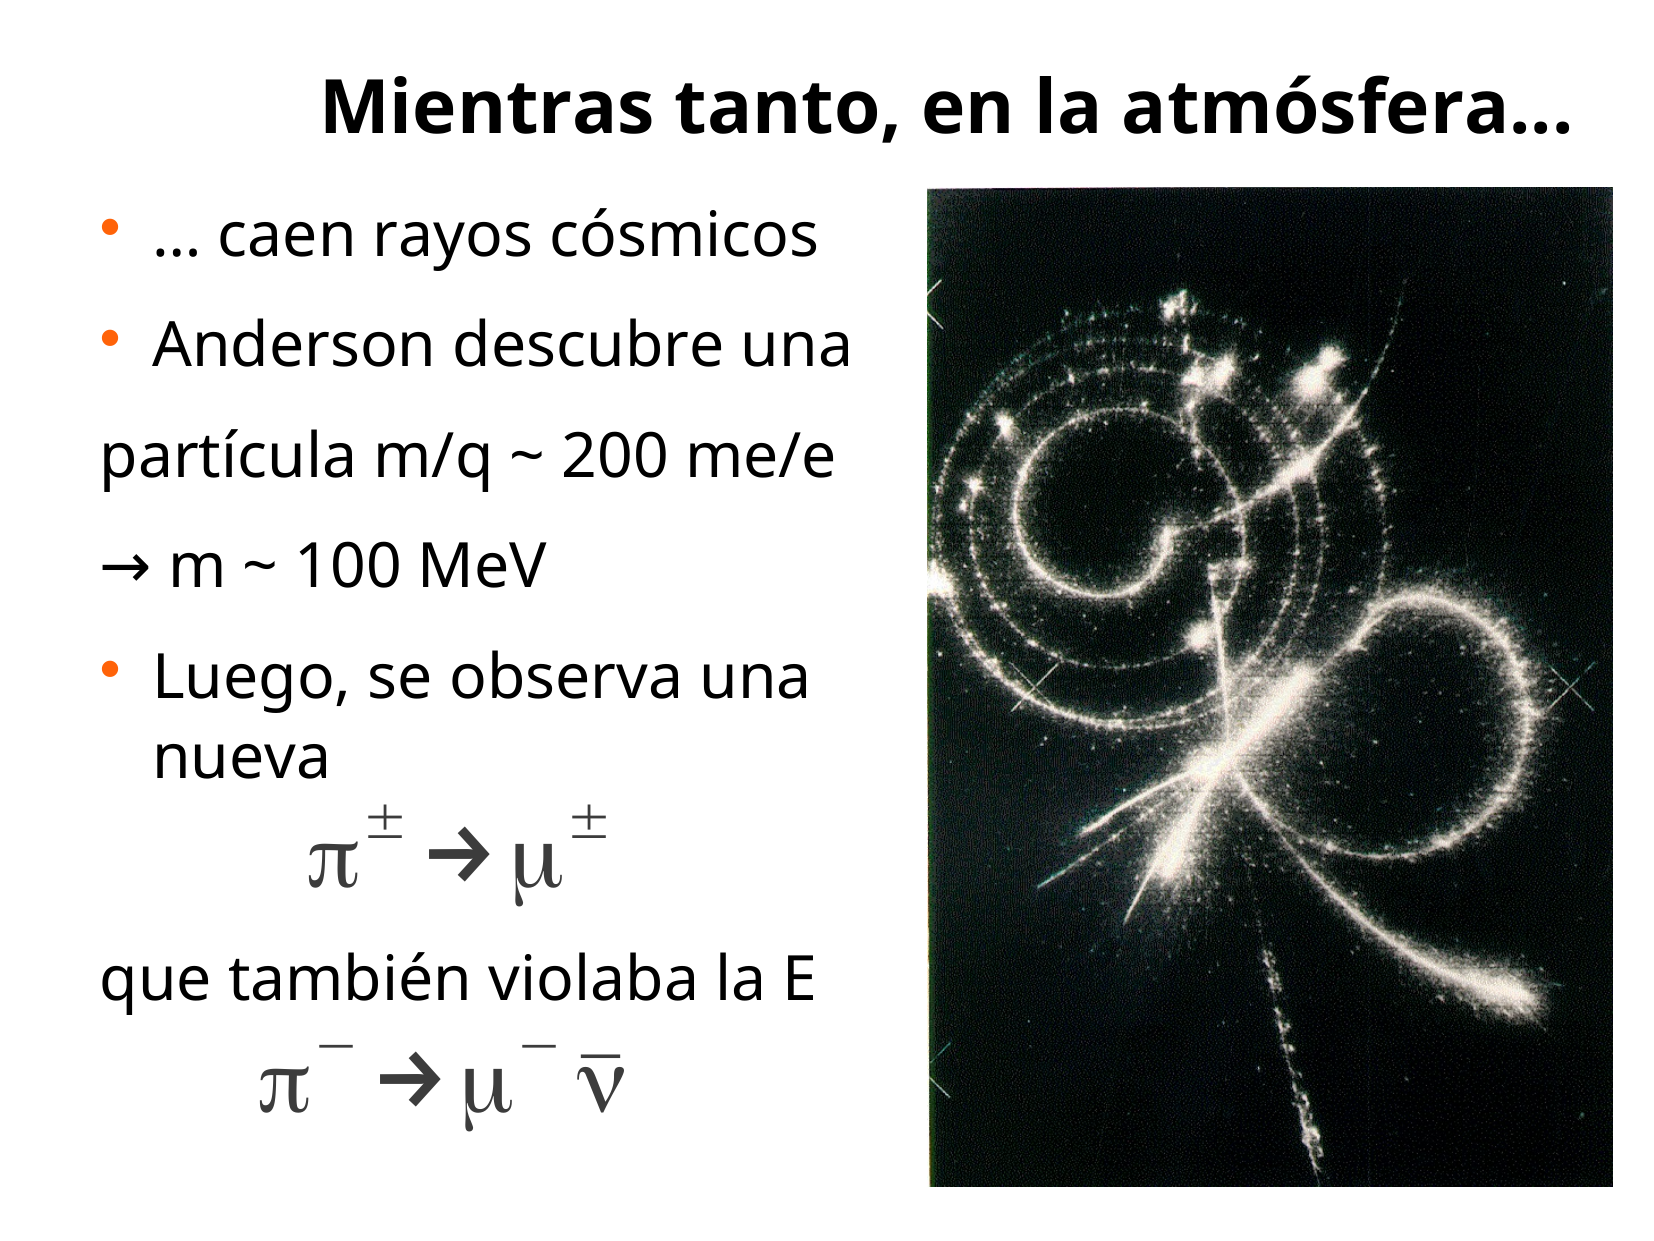

# Mientras tanto, en la atmósfera...
… caen rayos cósmicos
Anderson descubre una
partícula m/q ~ 200 me/e
→ m ~ 100 MeV
Luego, se observa una nueva
que también violaba la E